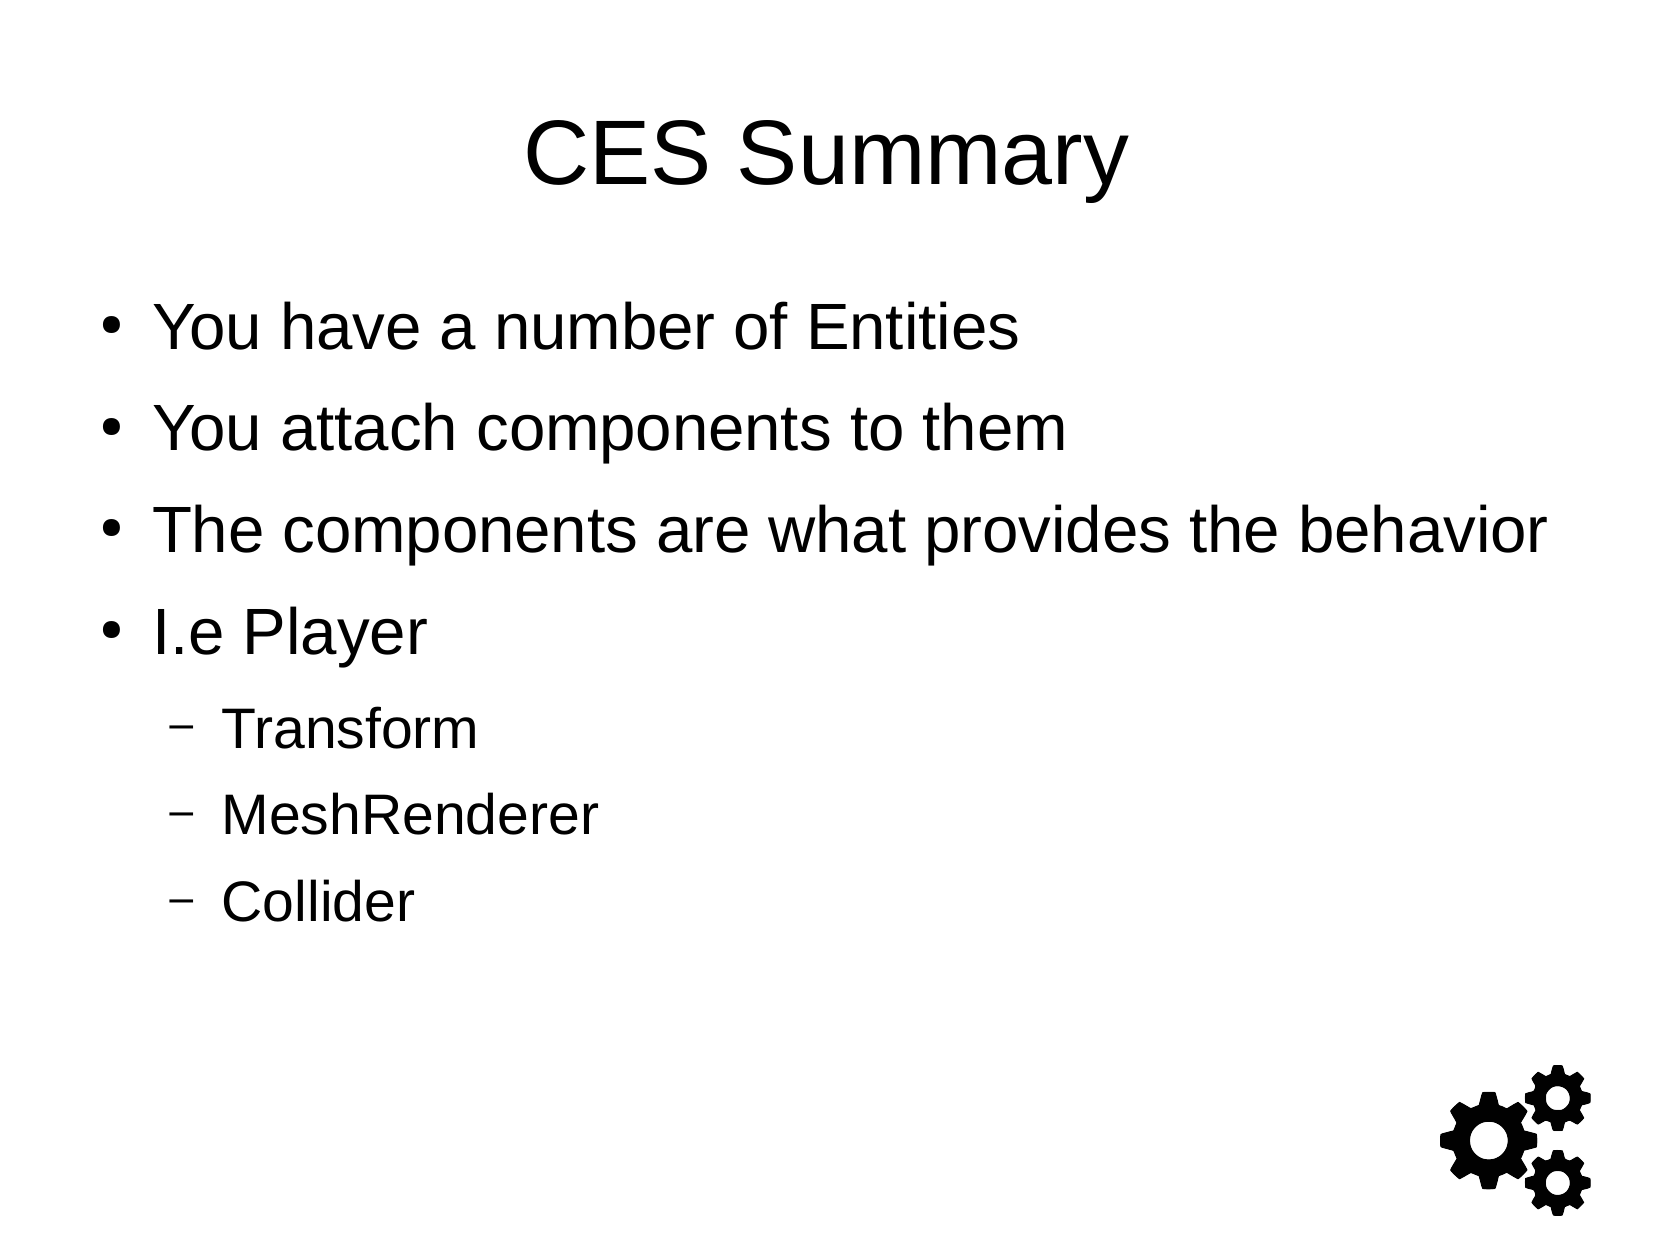

# CES Summary
You have a number of Entities
You attach components to them
The components are what provides the behavior
I.e Player
Transform
MeshRenderer
Collider